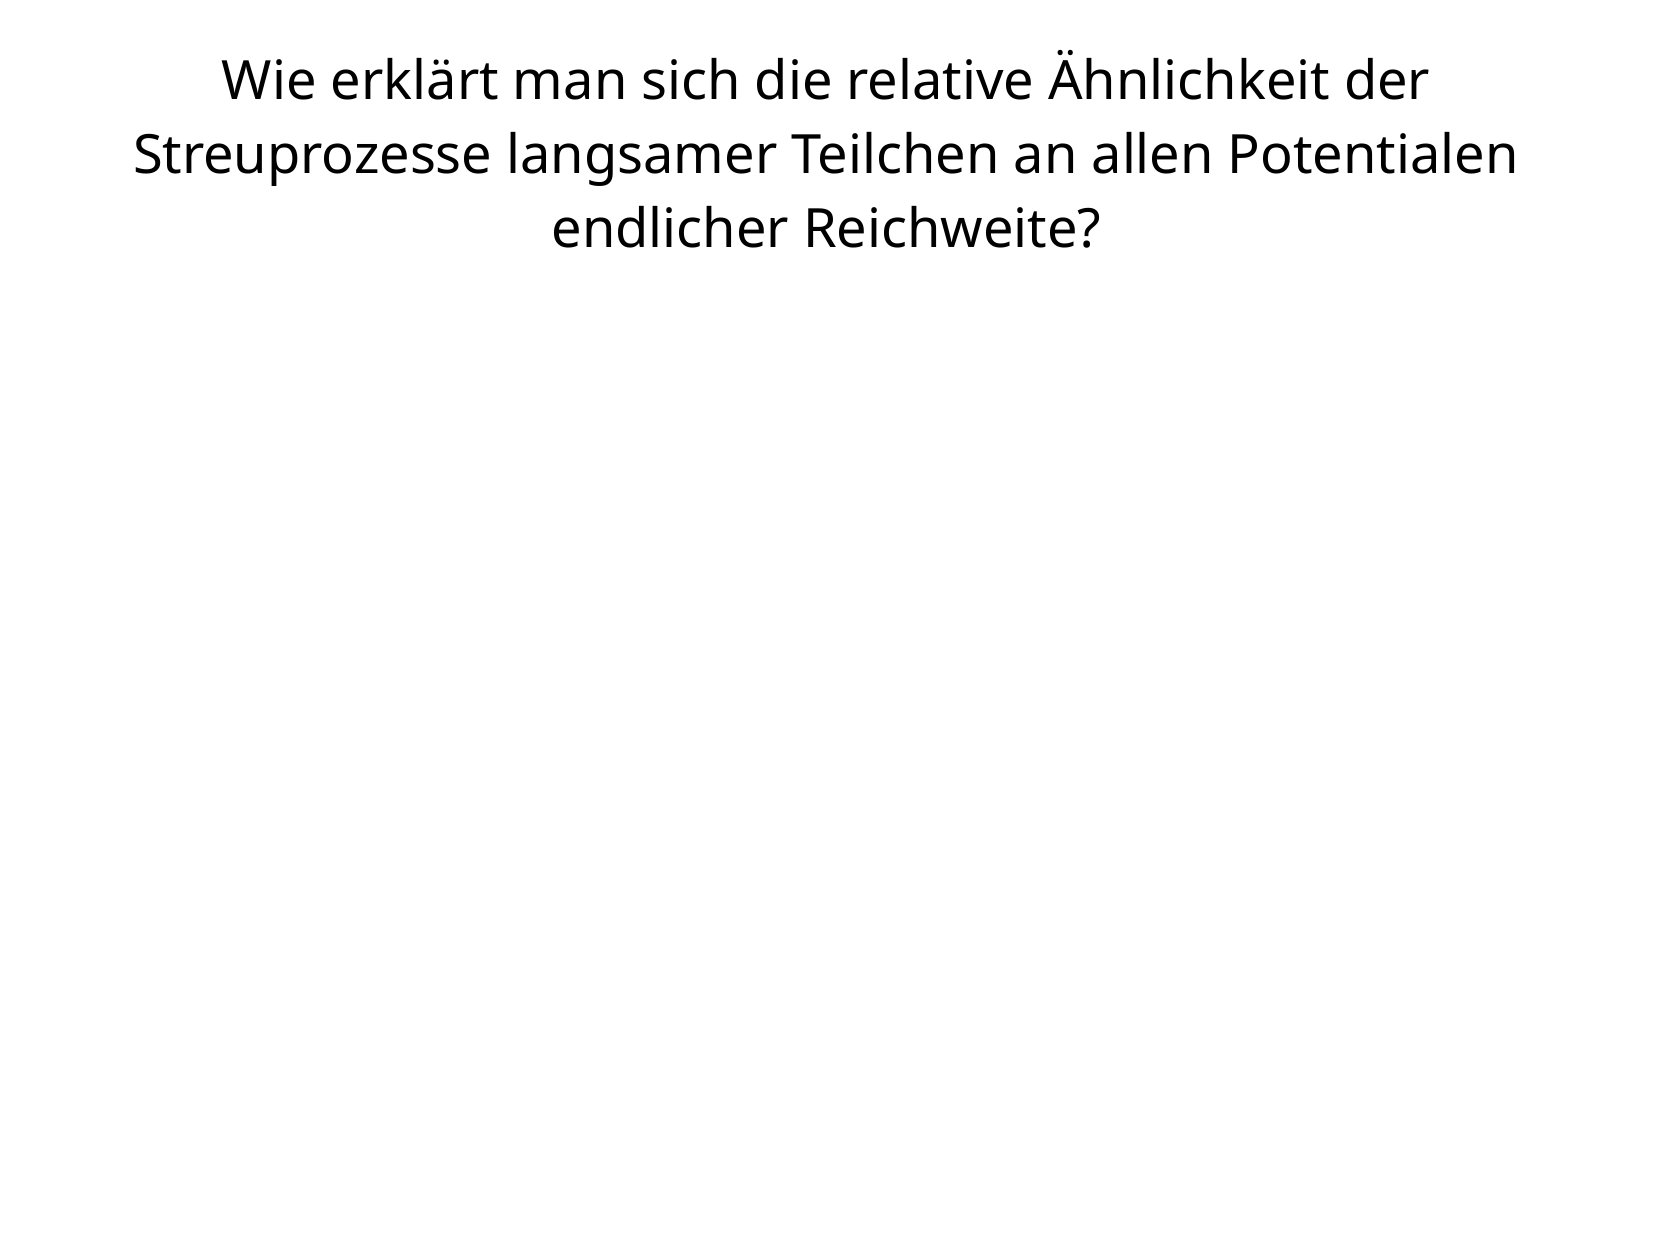

# Wie erklärt man sich die relative Ähnlichkeit der Streuprozesse langsamer Teilchen an allen Potentialen endlicher Reichweite?